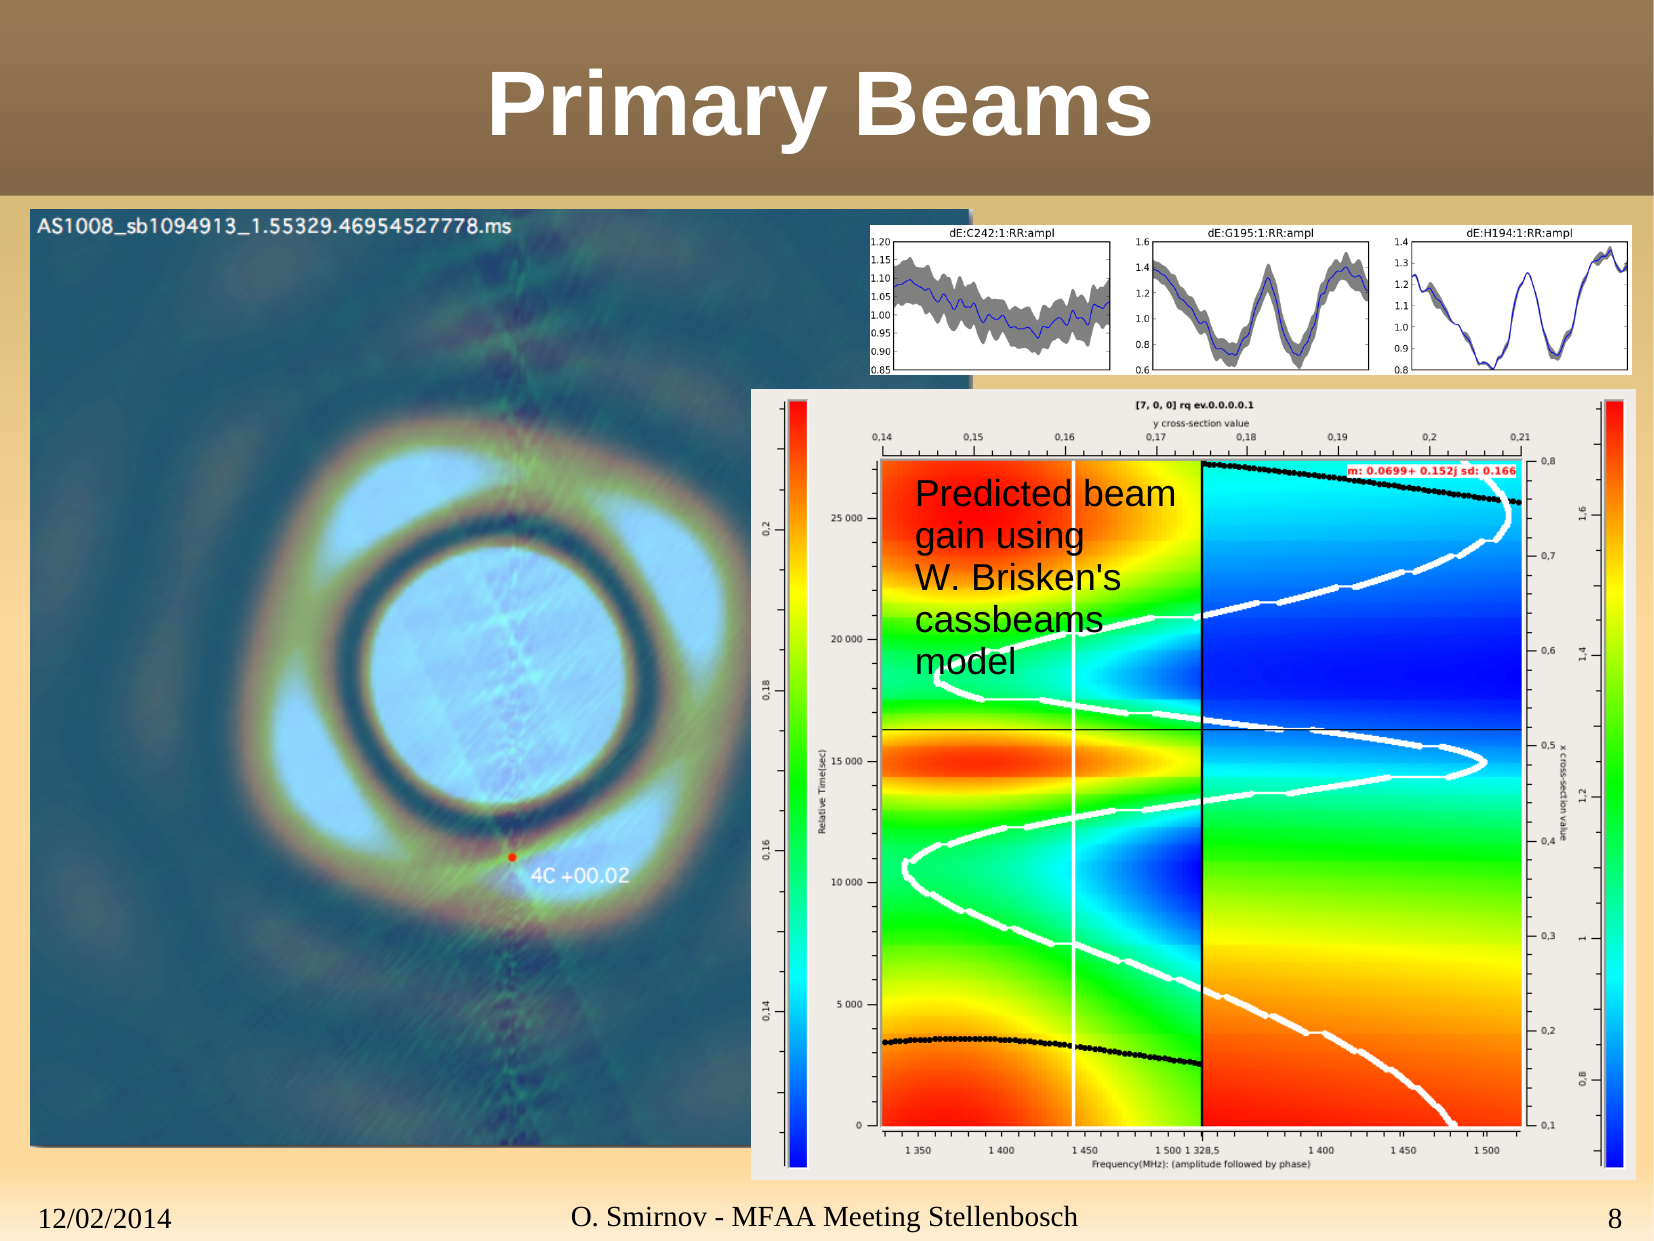

# Primary Beams
Predicted beam gain using
W. Brisken's cassbeams model
O. Smirnov - MFAA Meeting Stellenbosch
12/02/2014
8